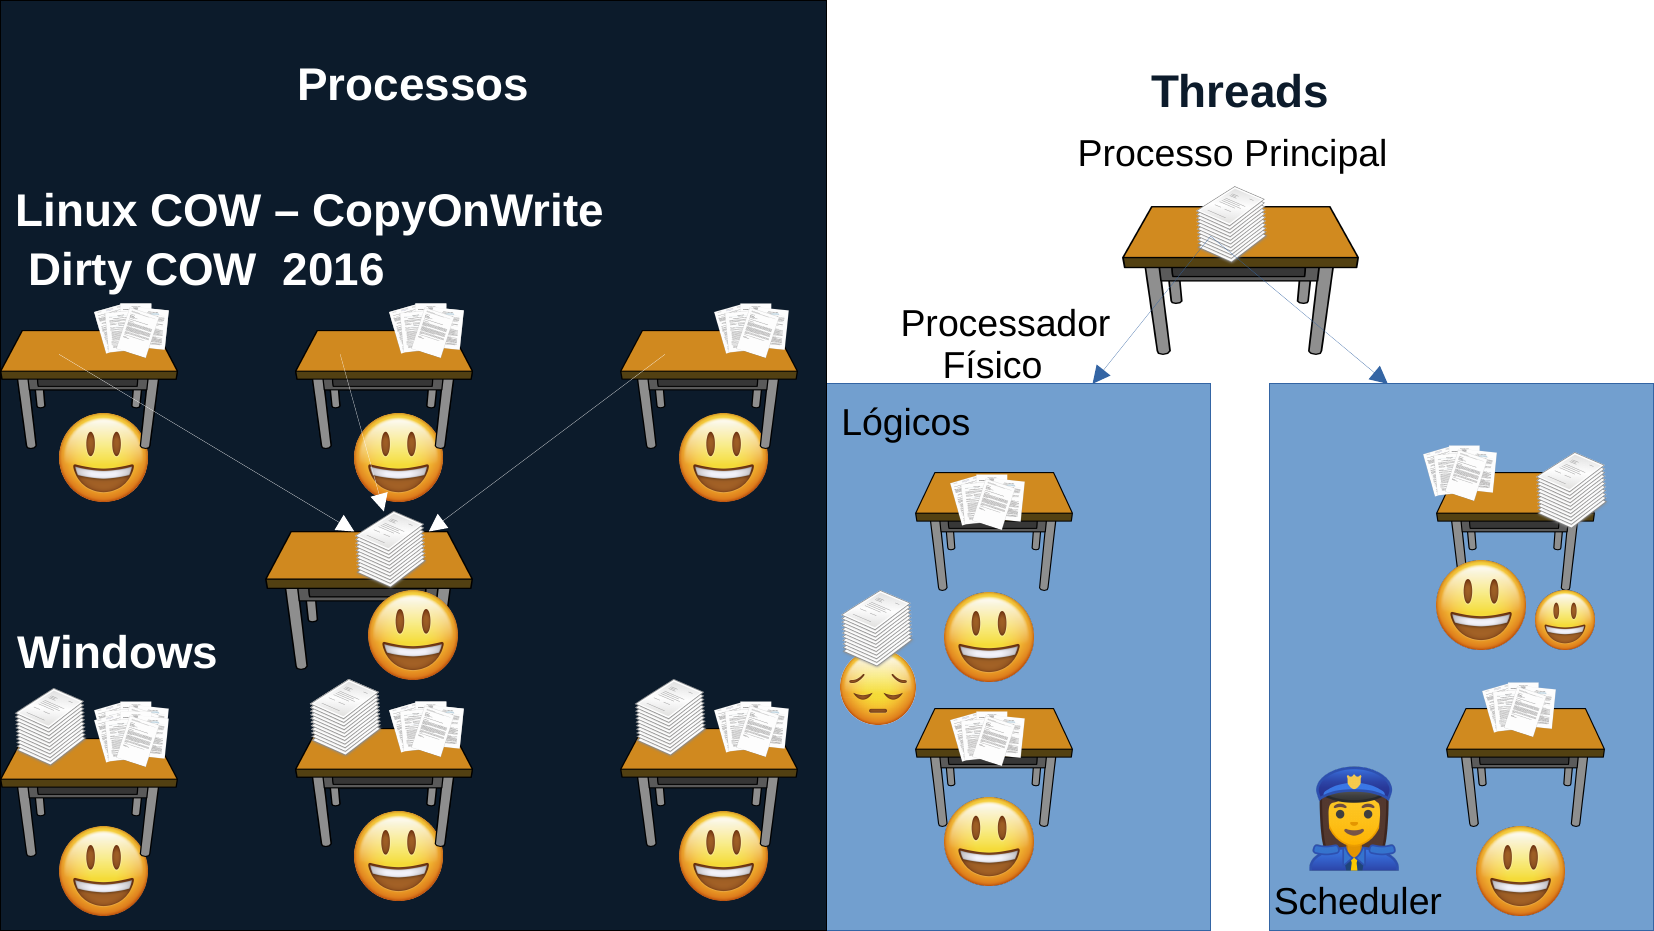

Processos
Threads
Processo Principal
Linux COW – CopyOnWrite
Dirty COW 2016
Processador
 Físico
Lógicos
Windows
Scheduler